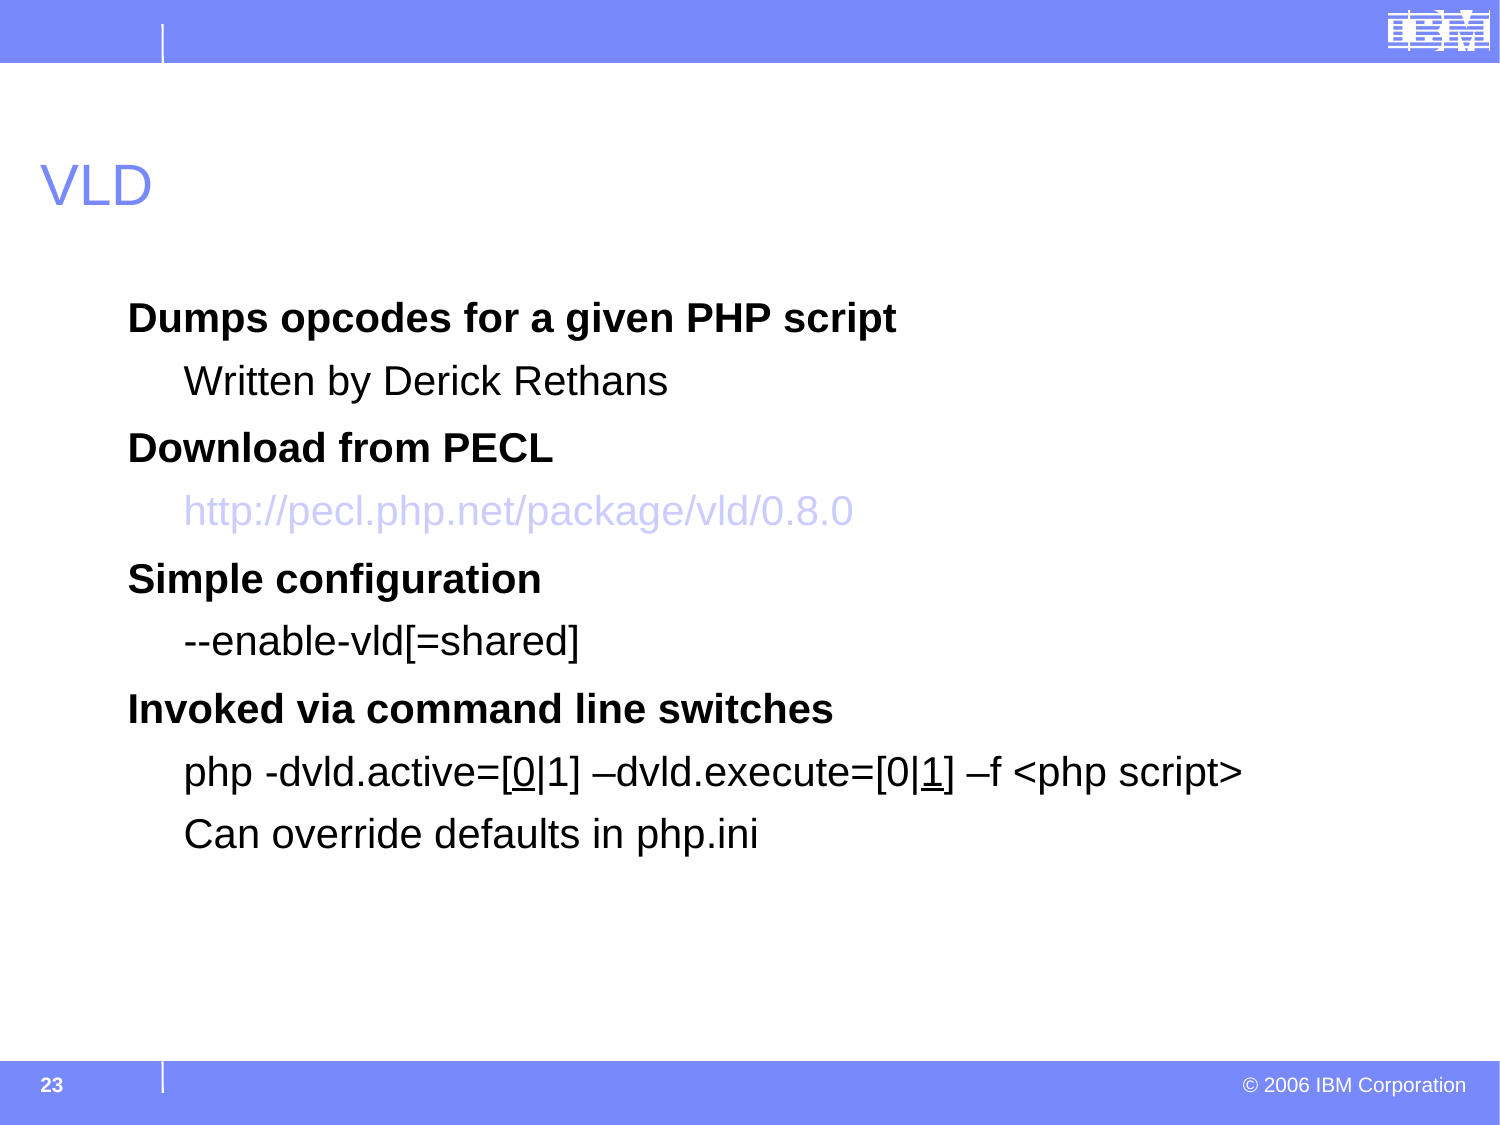

# VLD
Dumps opcodes for a given PHP script
Written by Derick Rethans
Download from PECL
http://pecl.php.net/package/vld/0.8.0
Simple configuration
--enable-vld[=shared]
Invoked via command line switches
php -dvld.active=[0|1] –dvld.execute=[0|1] –f <php script>
Can override defaults in php.ini
23